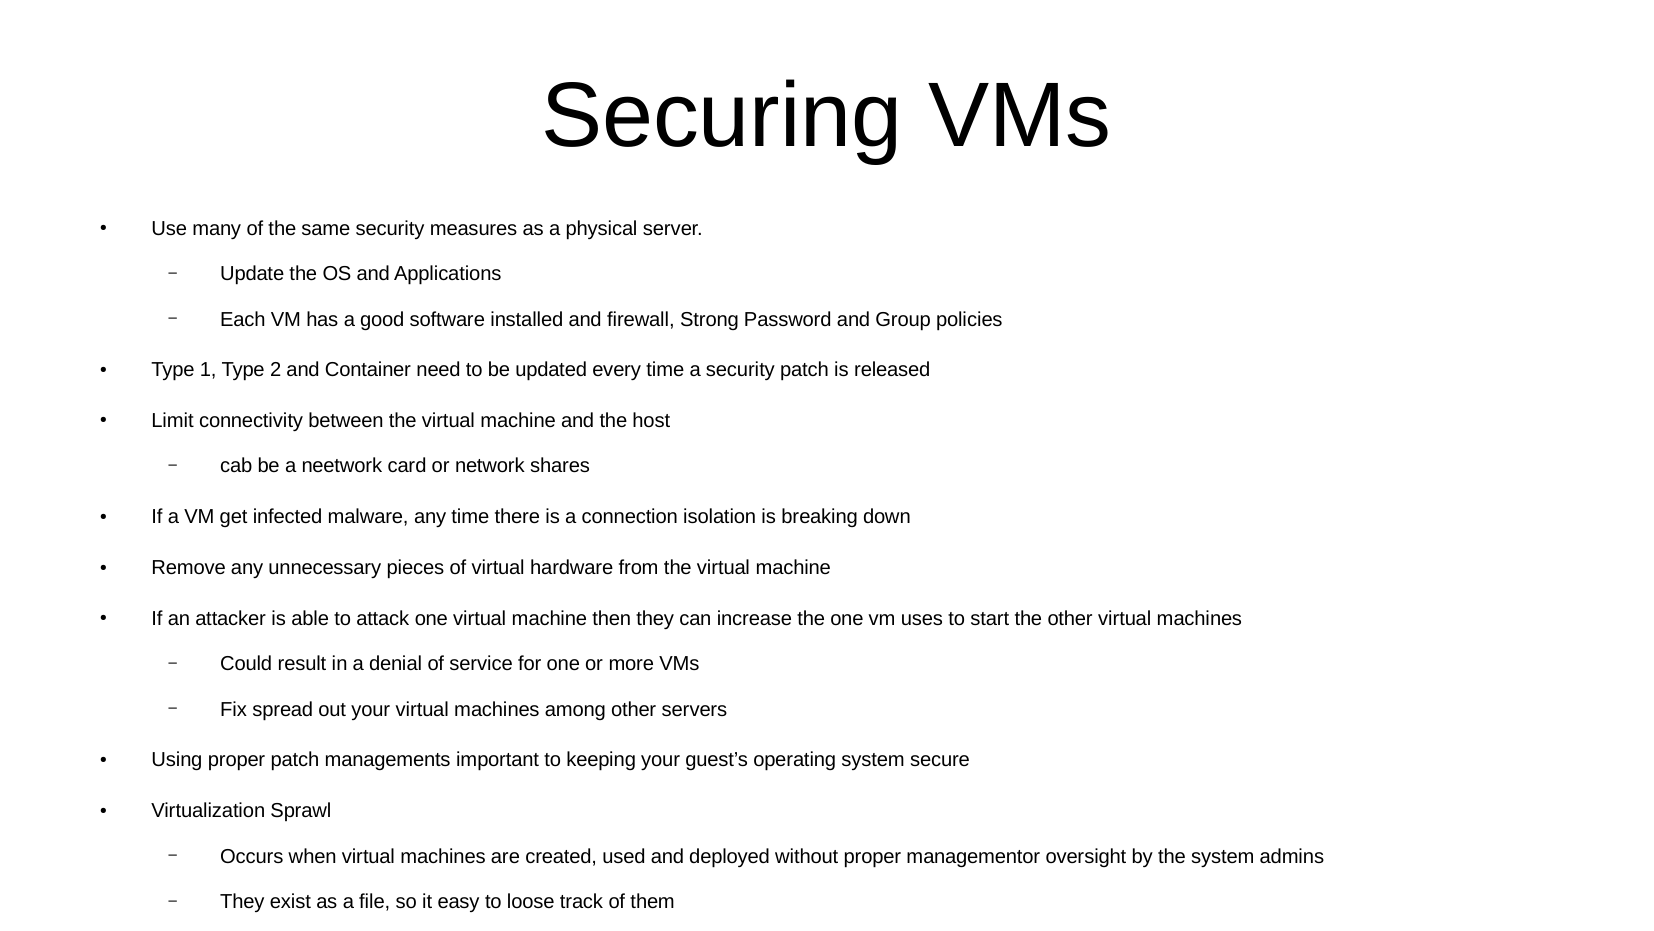

# Securing VMs
Use many of the same security measures as a physical server.
Update the OS and Applications
Each VM has a good software installed and firewall, Strong Password and Group policies
Type 1, Type 2 and Container need to be updated every time a security patch is released
Limit connectivity between the virtual machine and the host
cab be a neetwork card or network shares
If a VM get infected malware, any time there is a connection isolation is breaking down
Remove any unnecessary pieces of virtual hardware from the virtual machine
If an attacker is able to attack one virtual machine then they can increase the one vm uses to start the other virtual machines
Could result in a denial of service for one or more VMs
Fix spread out your virtual machines among other servers
Using proper patch managements important to keeping your guest’s operating system secure
Virtualization Sprawl
Occurs when virtual machines are created, used and deployed without proper managementor oversight by the system admins
They exist as a file, so it easy to loose track of them